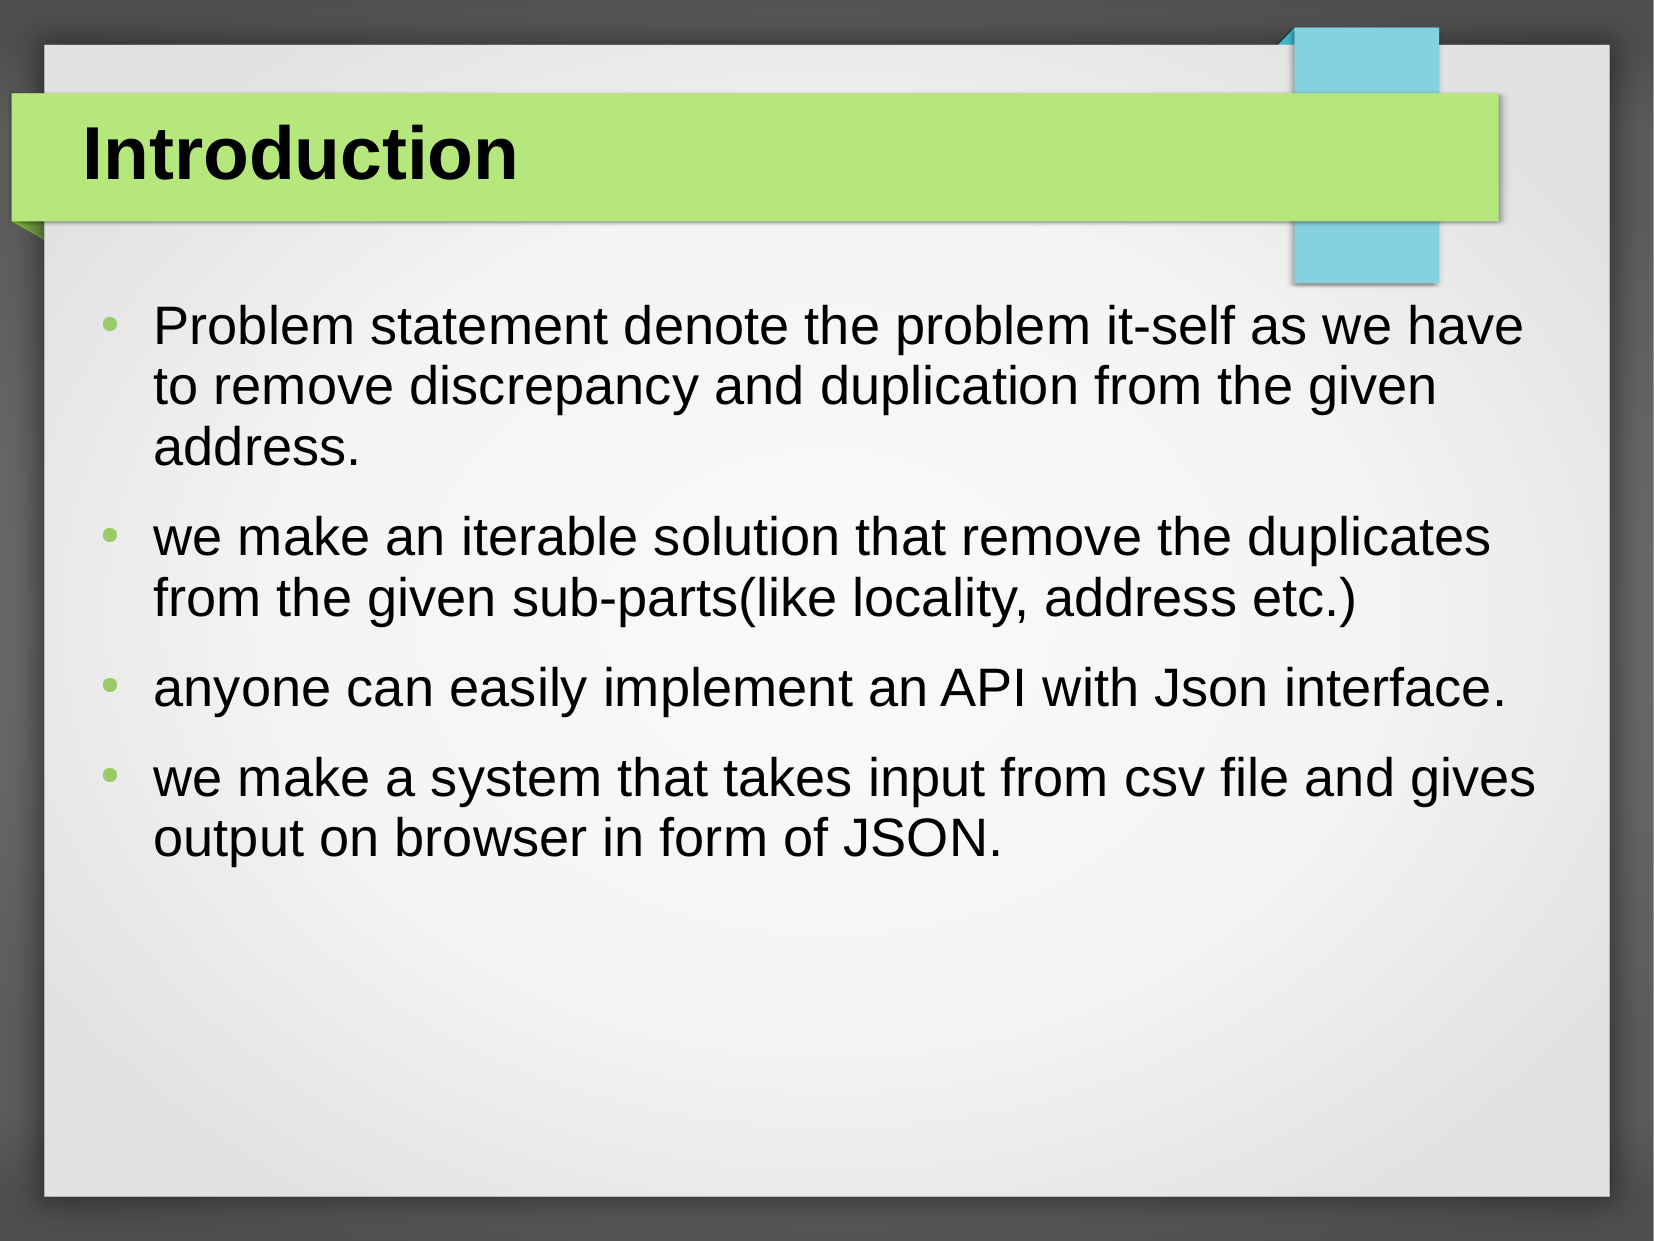

# Introduction
Problem statement denote the problem it-self as we have to remove discrepancy and duplication from the given address.
we make an iterable solution that remove the duplicates from the given sub-parts(like locality, address etc.)
anyone can easily implement an API with Json interface.
we make a system that takes input from csv file and gives output on browser in form of JSON.